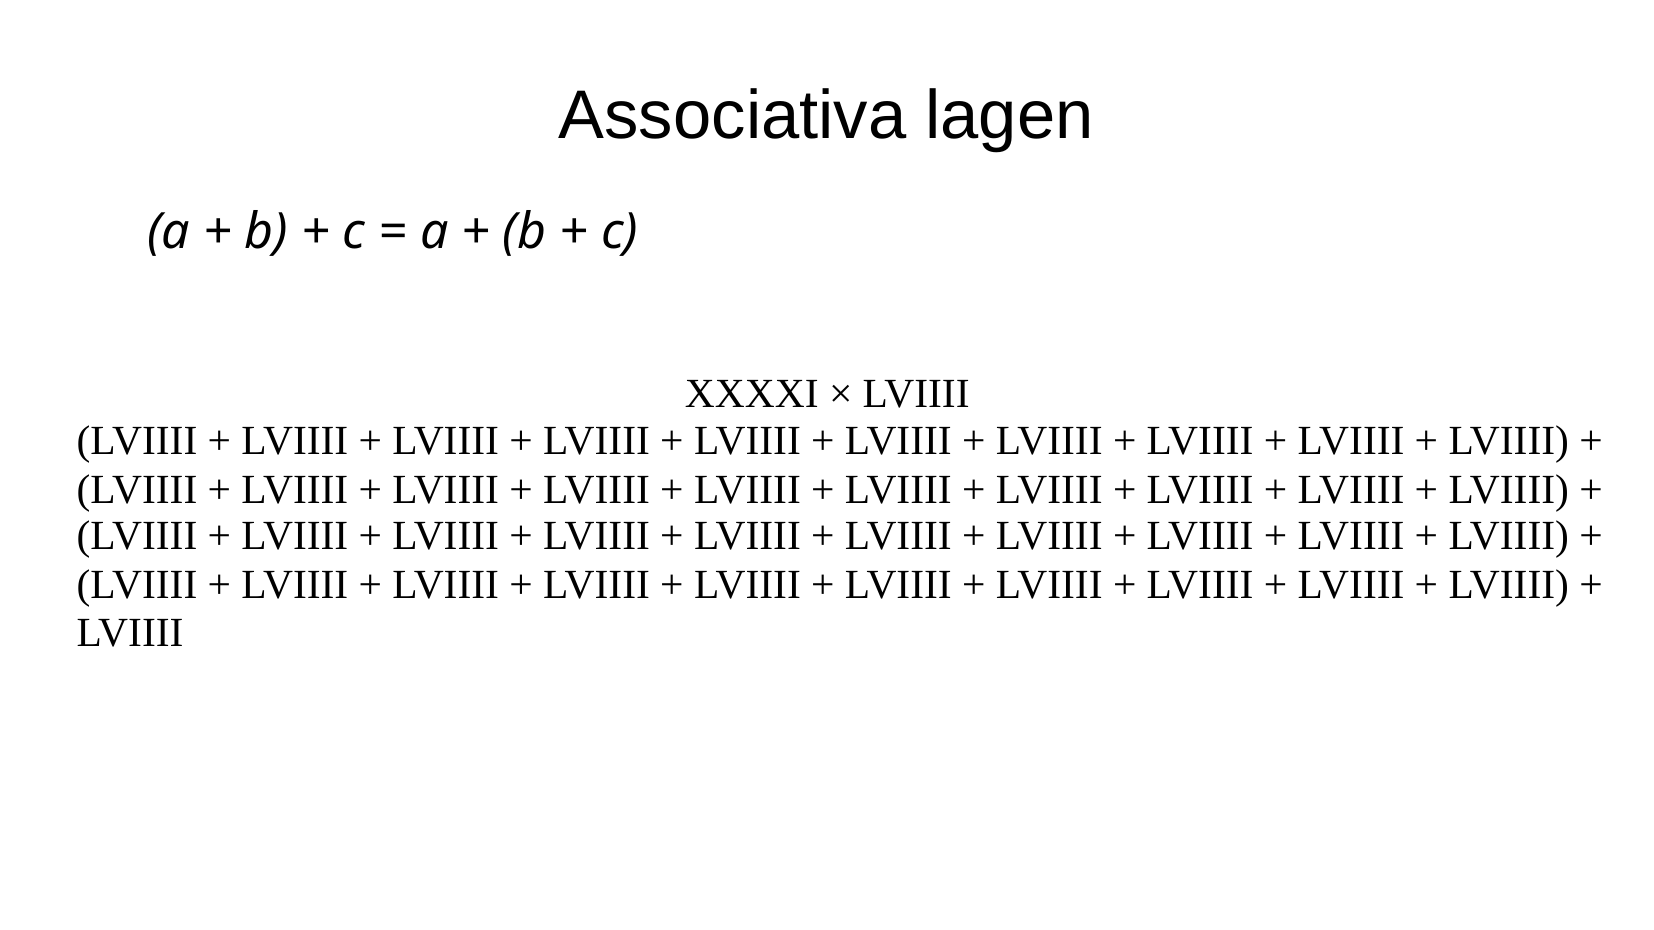

# Associativa lagen
(a + b) + c = a + (b + c)